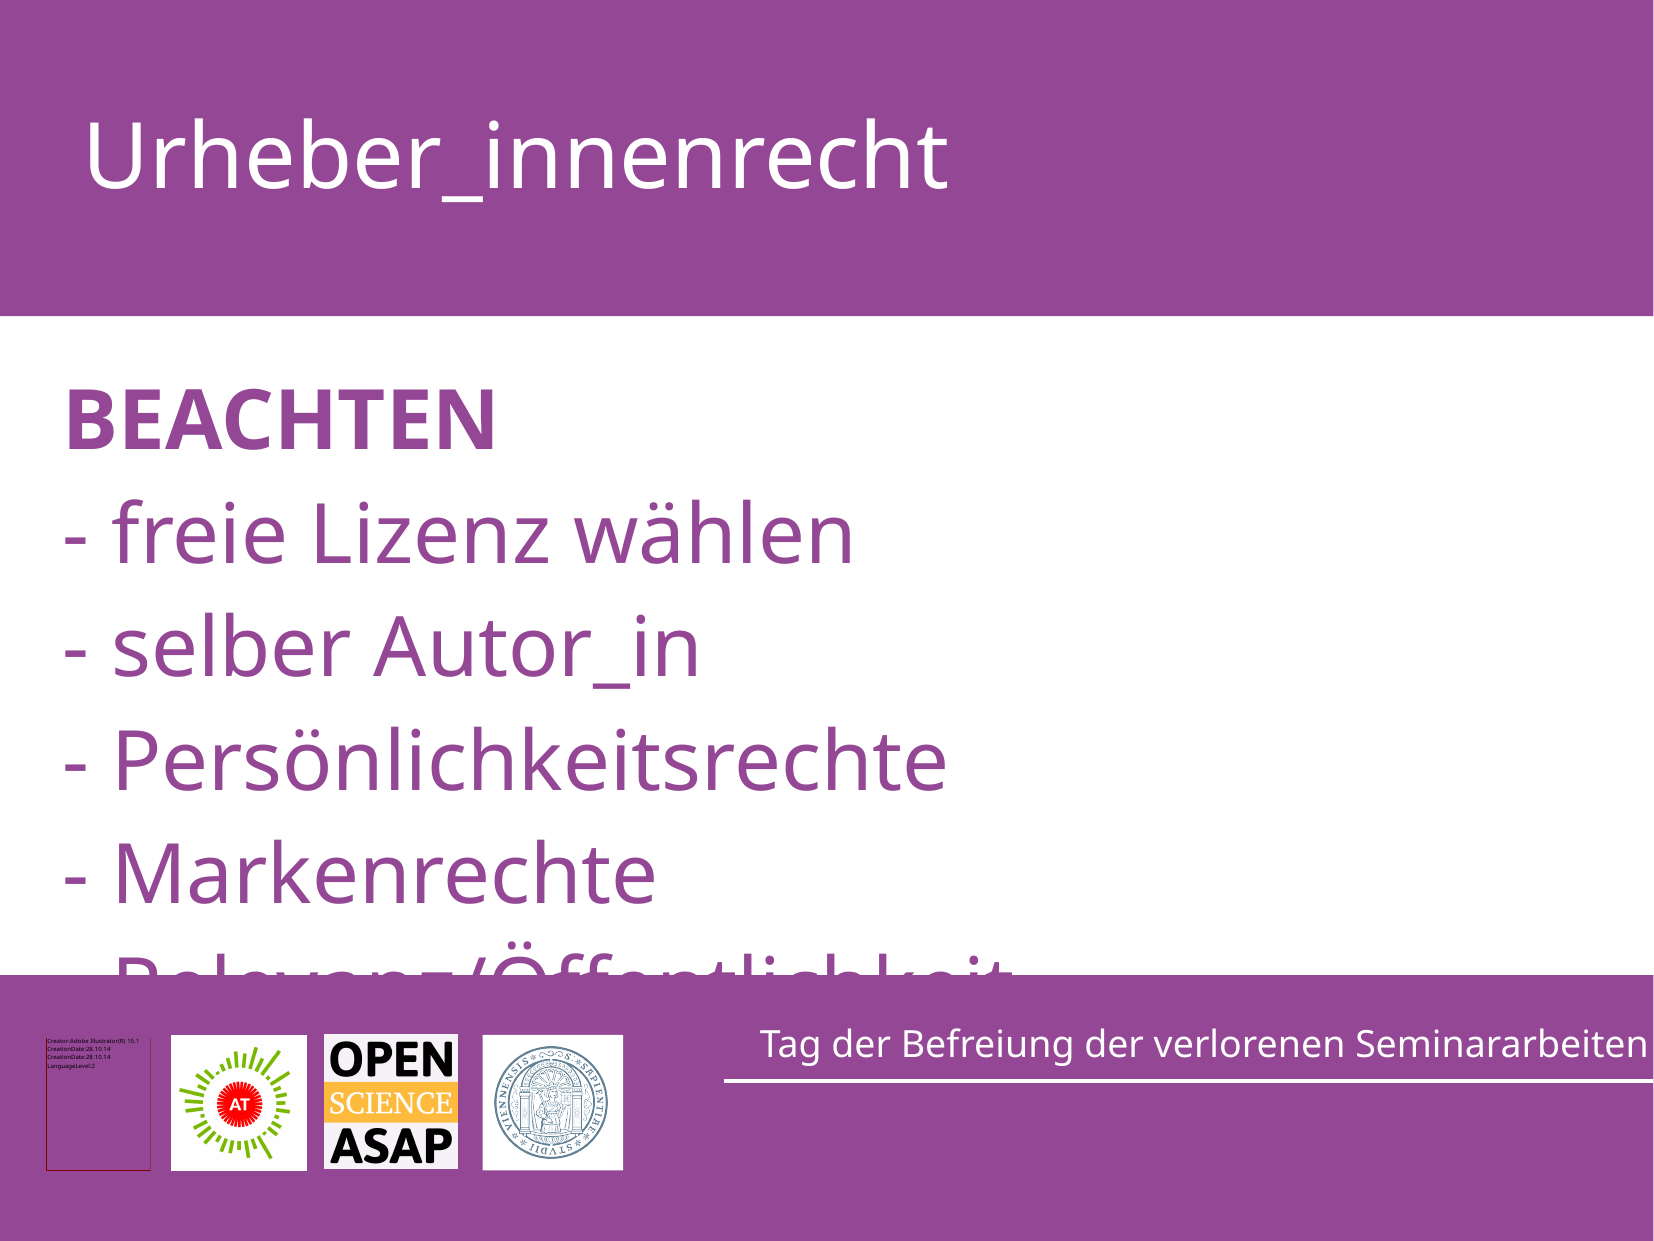

# Urheber_innenrecht
BEACHTEN
- freie Lizenz wählen
- selber Autor_in
- Persönlichkeitsrechte
- Markenrechte
- Relevanz/Öffentlichkeit
Tag der Befreiung der verlorenen Seminararbeiten